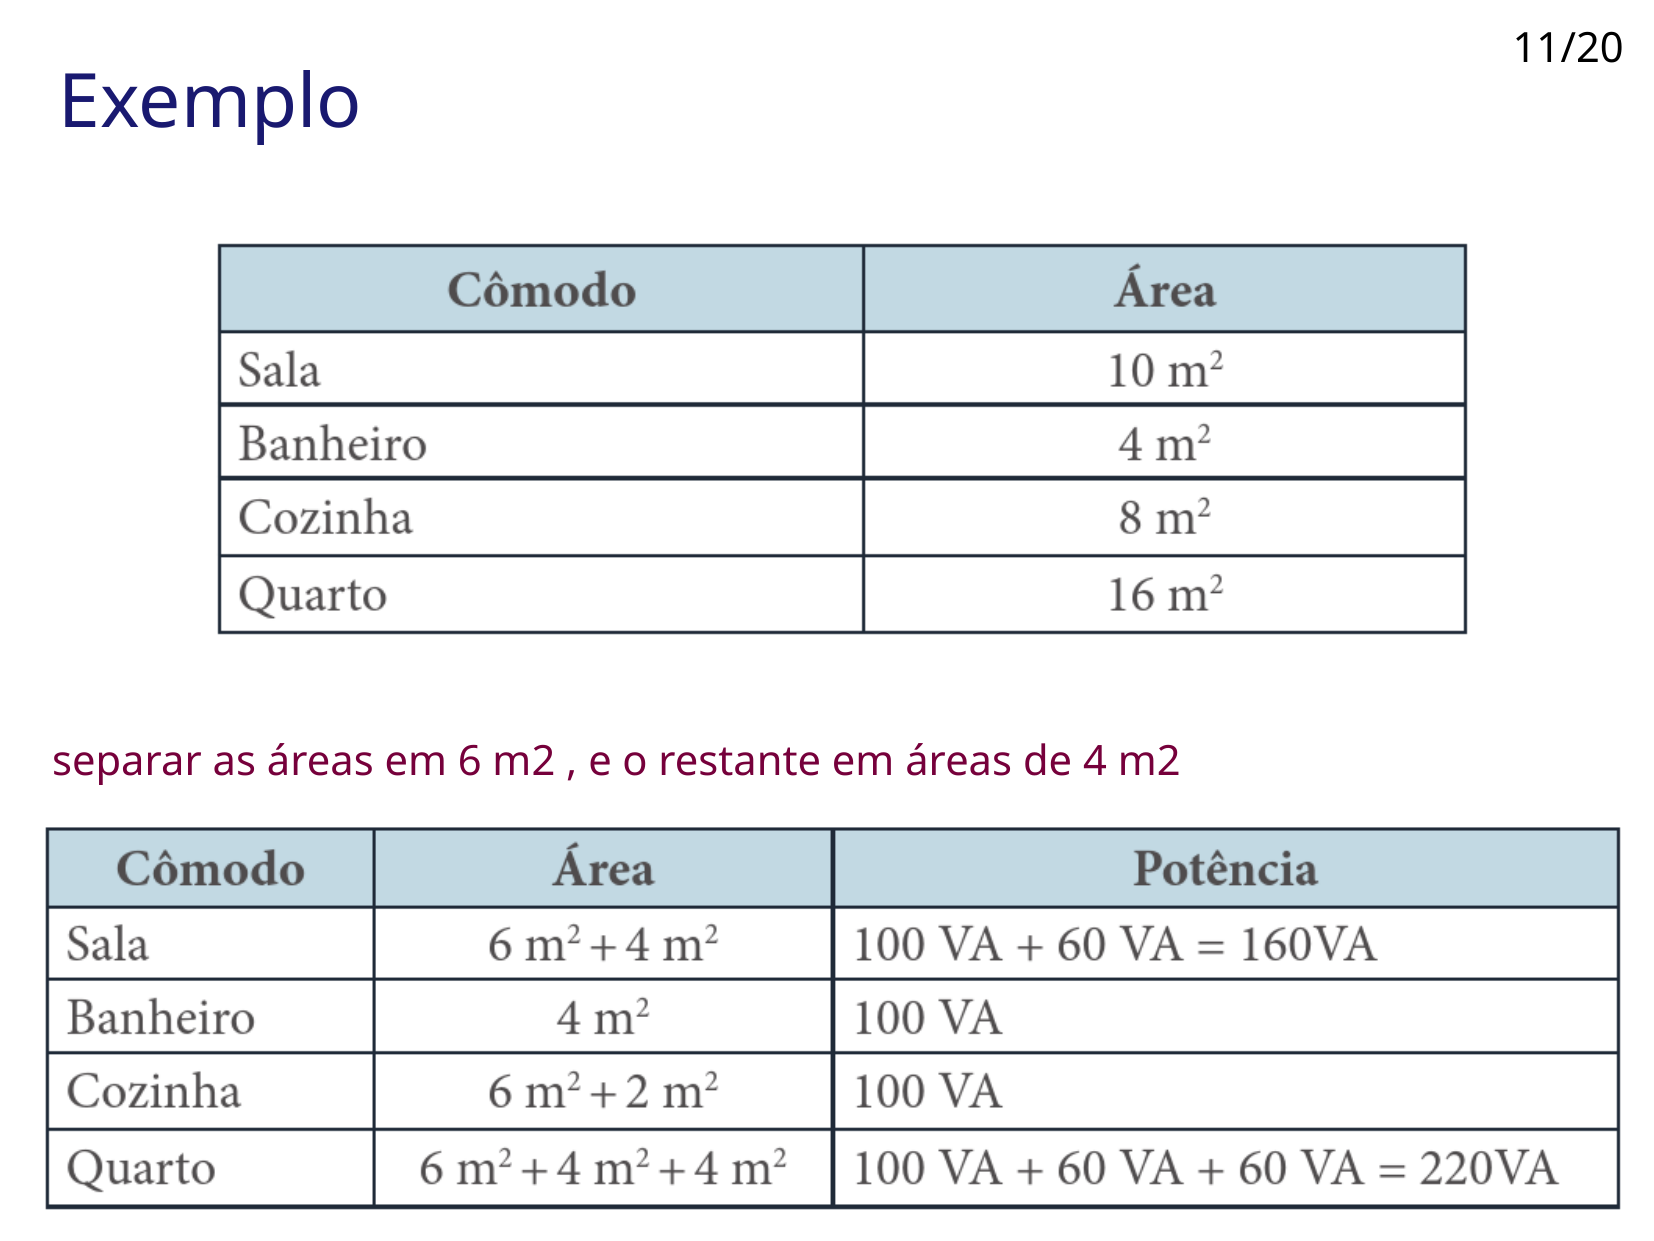

11
# Exemplo
separar as áreas em 6 m2 , e o restante em áreas de 4 m2